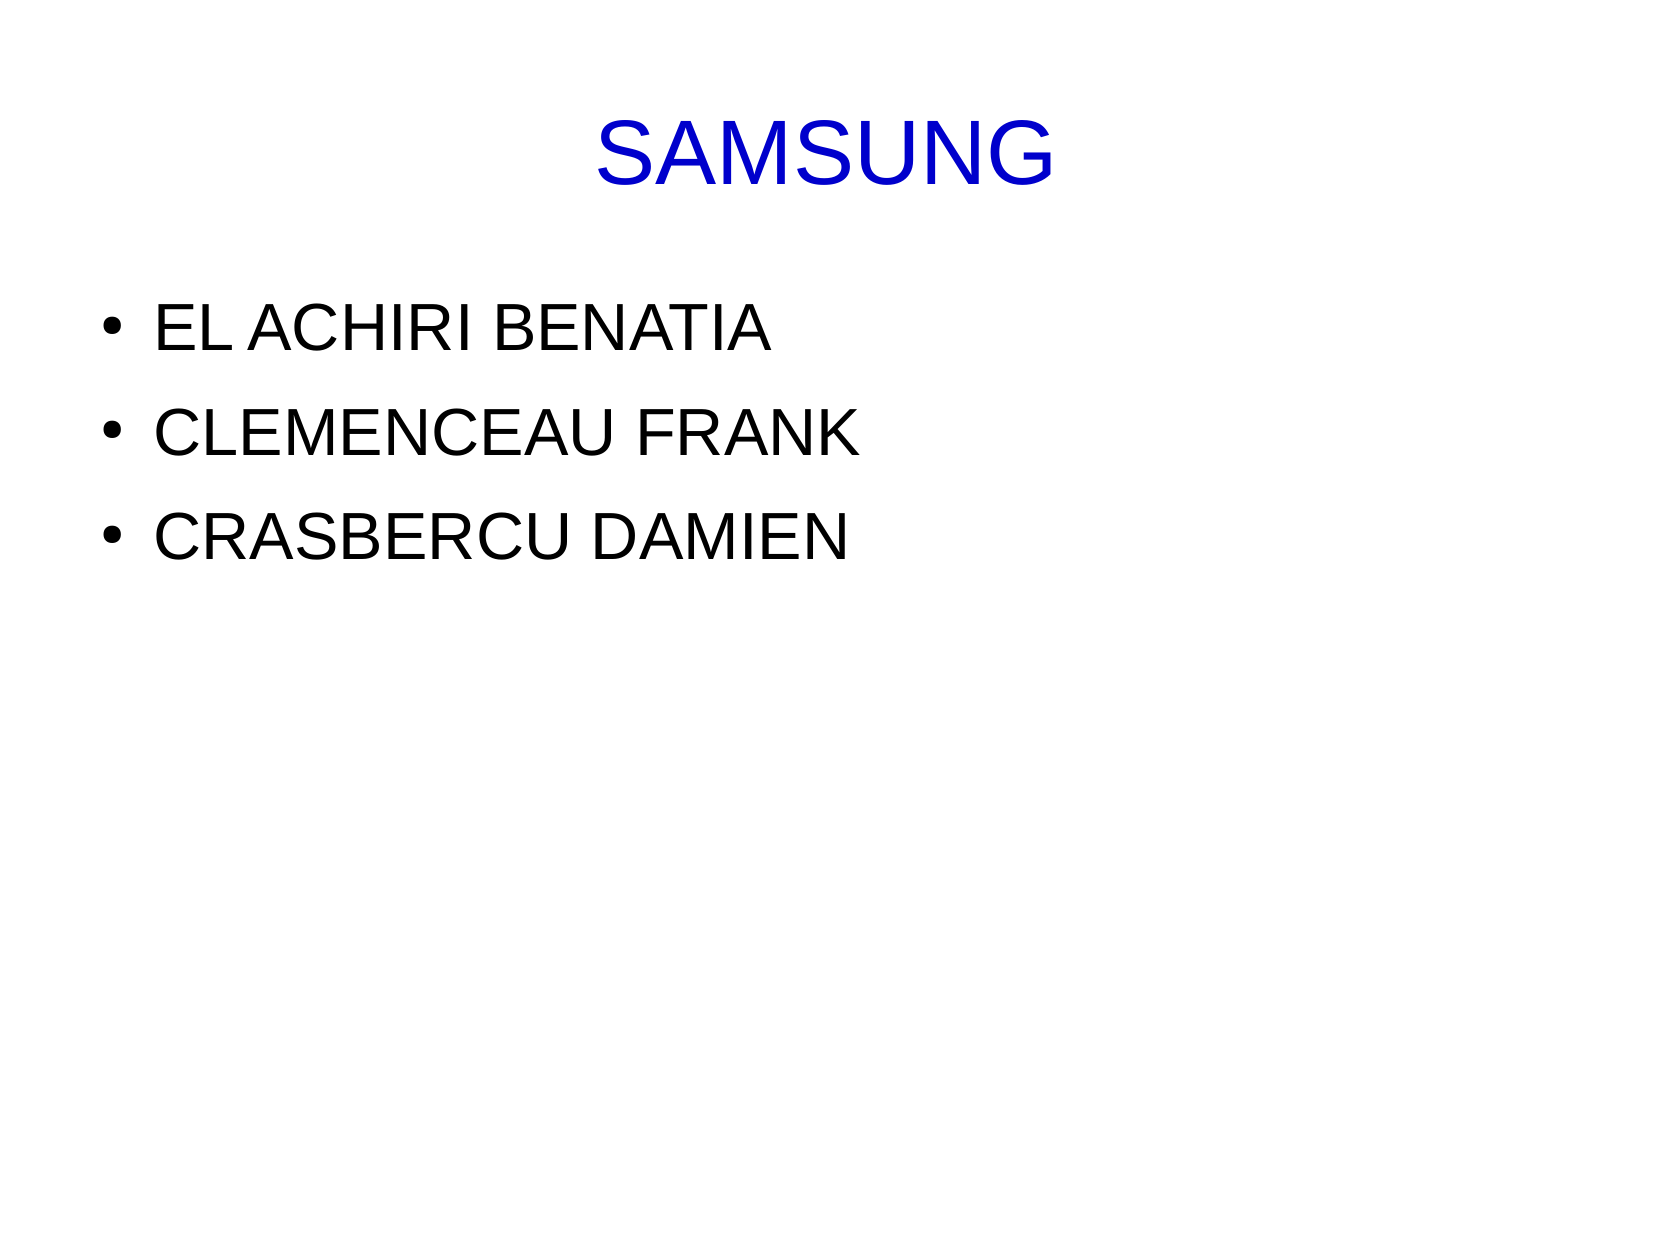

# SAMSUNG
EL ACHIRI BENATIA
CLEMENCEAU FRANK
CRASBERCU DAMIEN